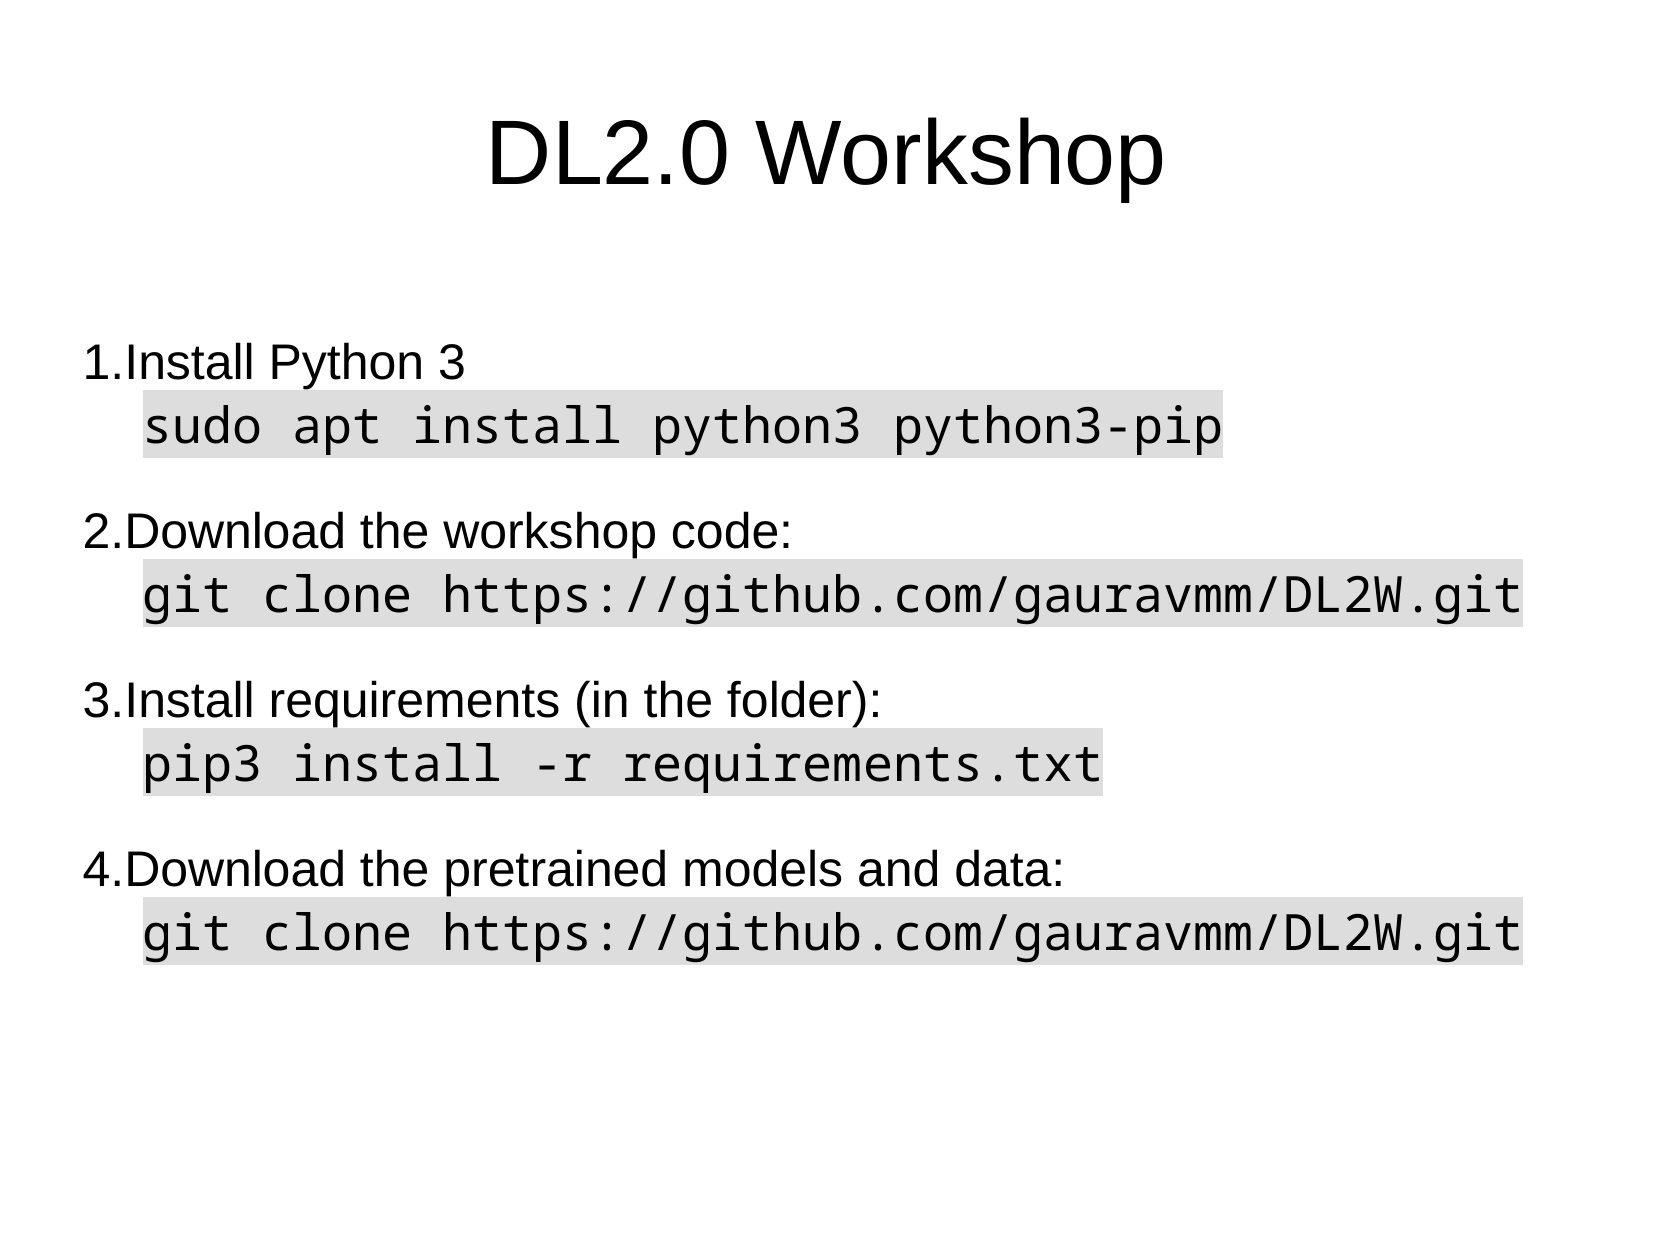

# DL2.0 Workshop
Install Python 3
sudo apt install python3 python3-pip
Download the workshop code:
git clone https://github.com/gauravmm/DL2W.git
Install requirements (in the folder):
pip3 install -r requirements.txt
Download the pretrained models and data:
git clone https://github.com/gauravmm/DL2W.git